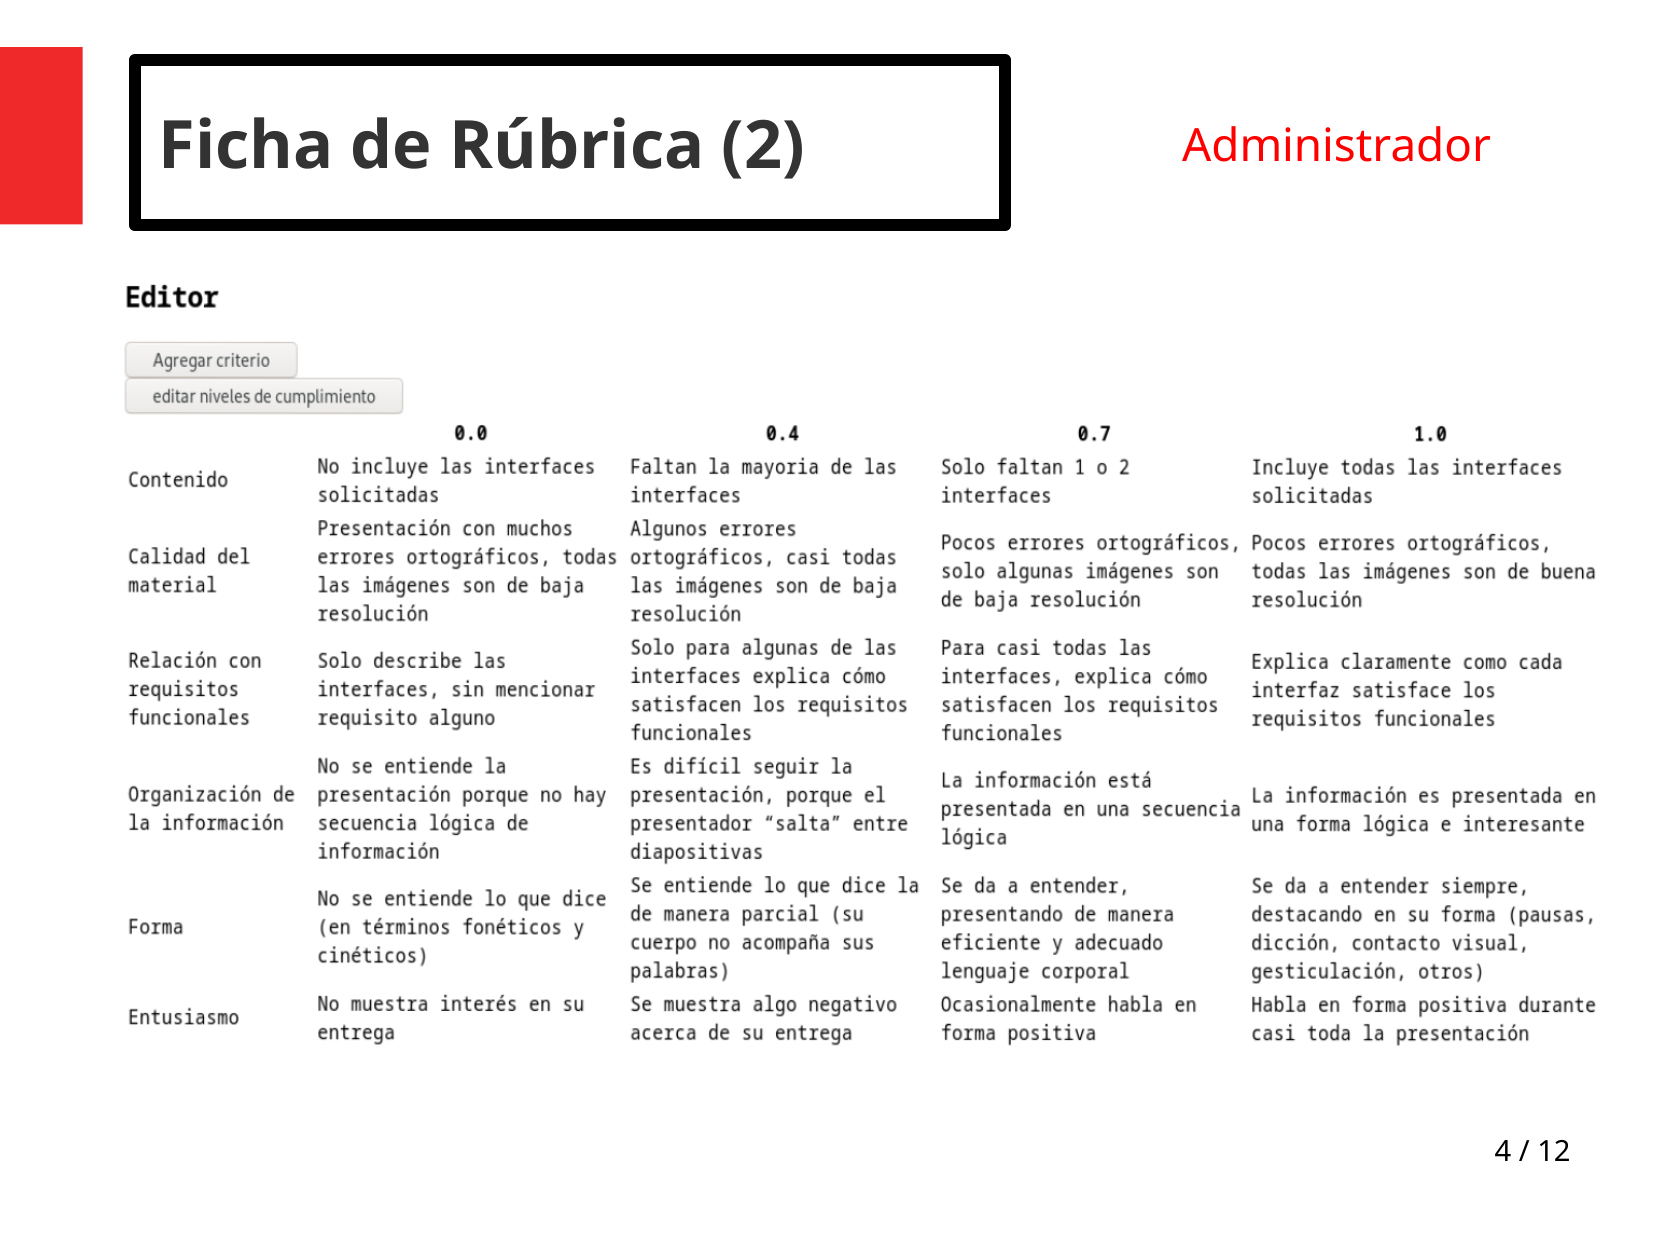

# Ficha de Rúbrica (2)
Administrador
4